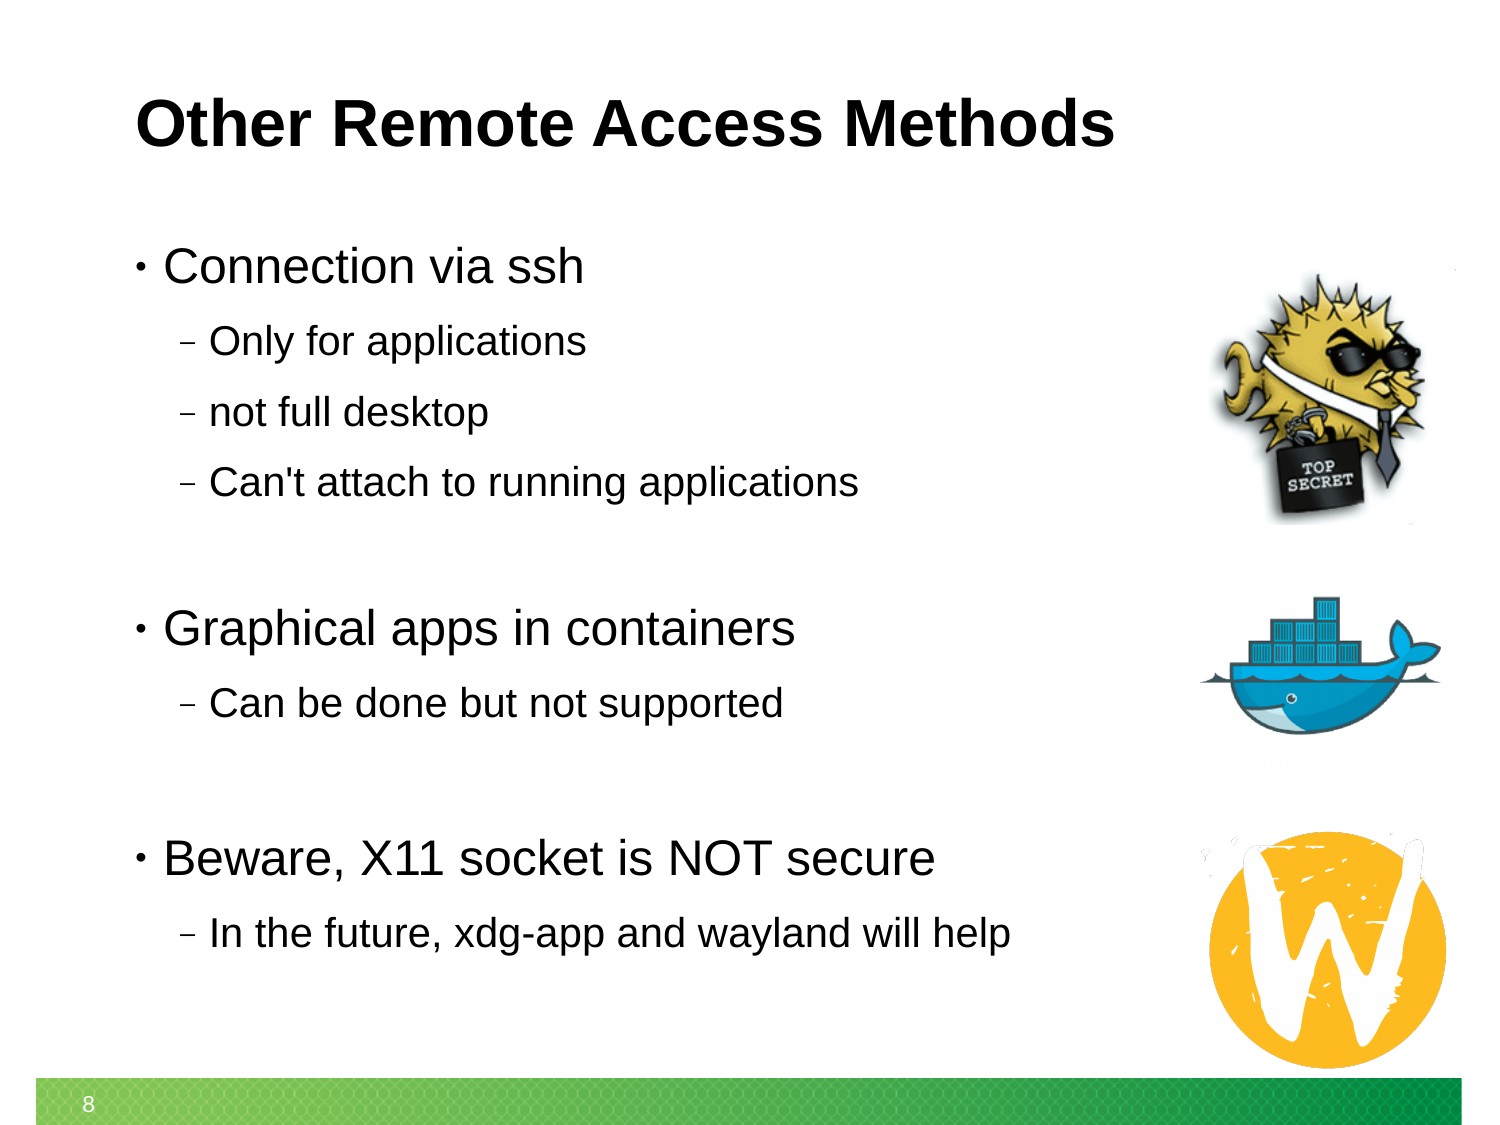

# Other Remote Access Methods
Connection via ssh
Only for applications
not full desktop
Can't attach to running applications
Graphical apps in containers
Can be done but not supported
Beware, X11 socket is NOT secure
In the future, xdg-app and wayland will help